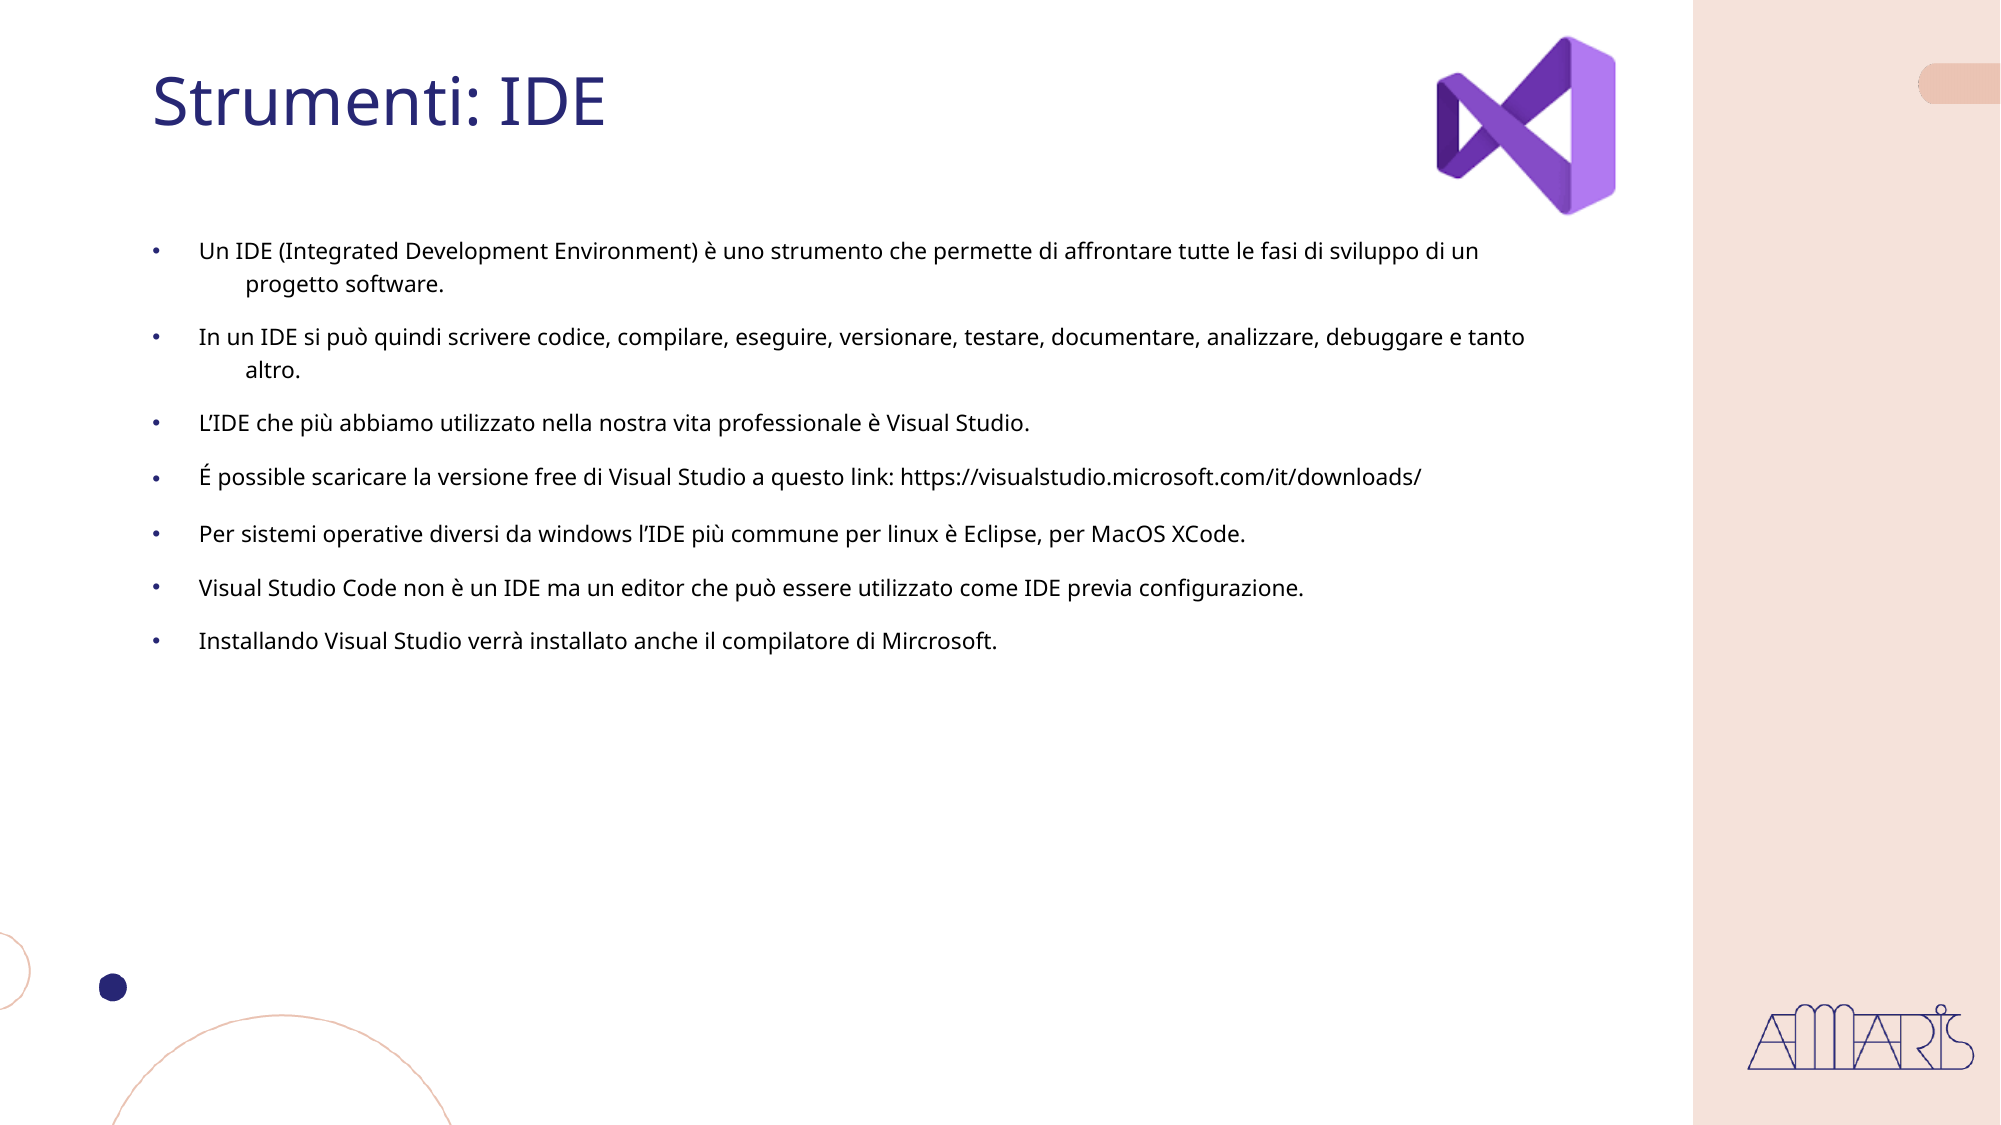

# Strumenti: IDE
Un IDE (Integrated Development Environment) è uno strumento che permette di affrontare tutte le fasi di sviluppo di un progetto software.
In un IDE si può quindi scrivere codice, compilare, eseguire, versionare, testare, documentare, analizzare, debuggare e tanto altro.
L’IDE che più abbiamo utilizzato nella nostra vita professionale è Visual Studio.
É possible scaricare la versione free di Visual Studio a questo link: https://visualstudio.microsoft.com/it/downloads/
Per sistemi operative diversi da windows l’IDE più commune per linux è Eclipse, per MacOS XCode.
Visual Studio Code non è un IDE ma un editor che può essere utilizzato come IDE previa configurazione.
Installando Visual Studio verrà installato anche il compilatore di Mircrosoft.